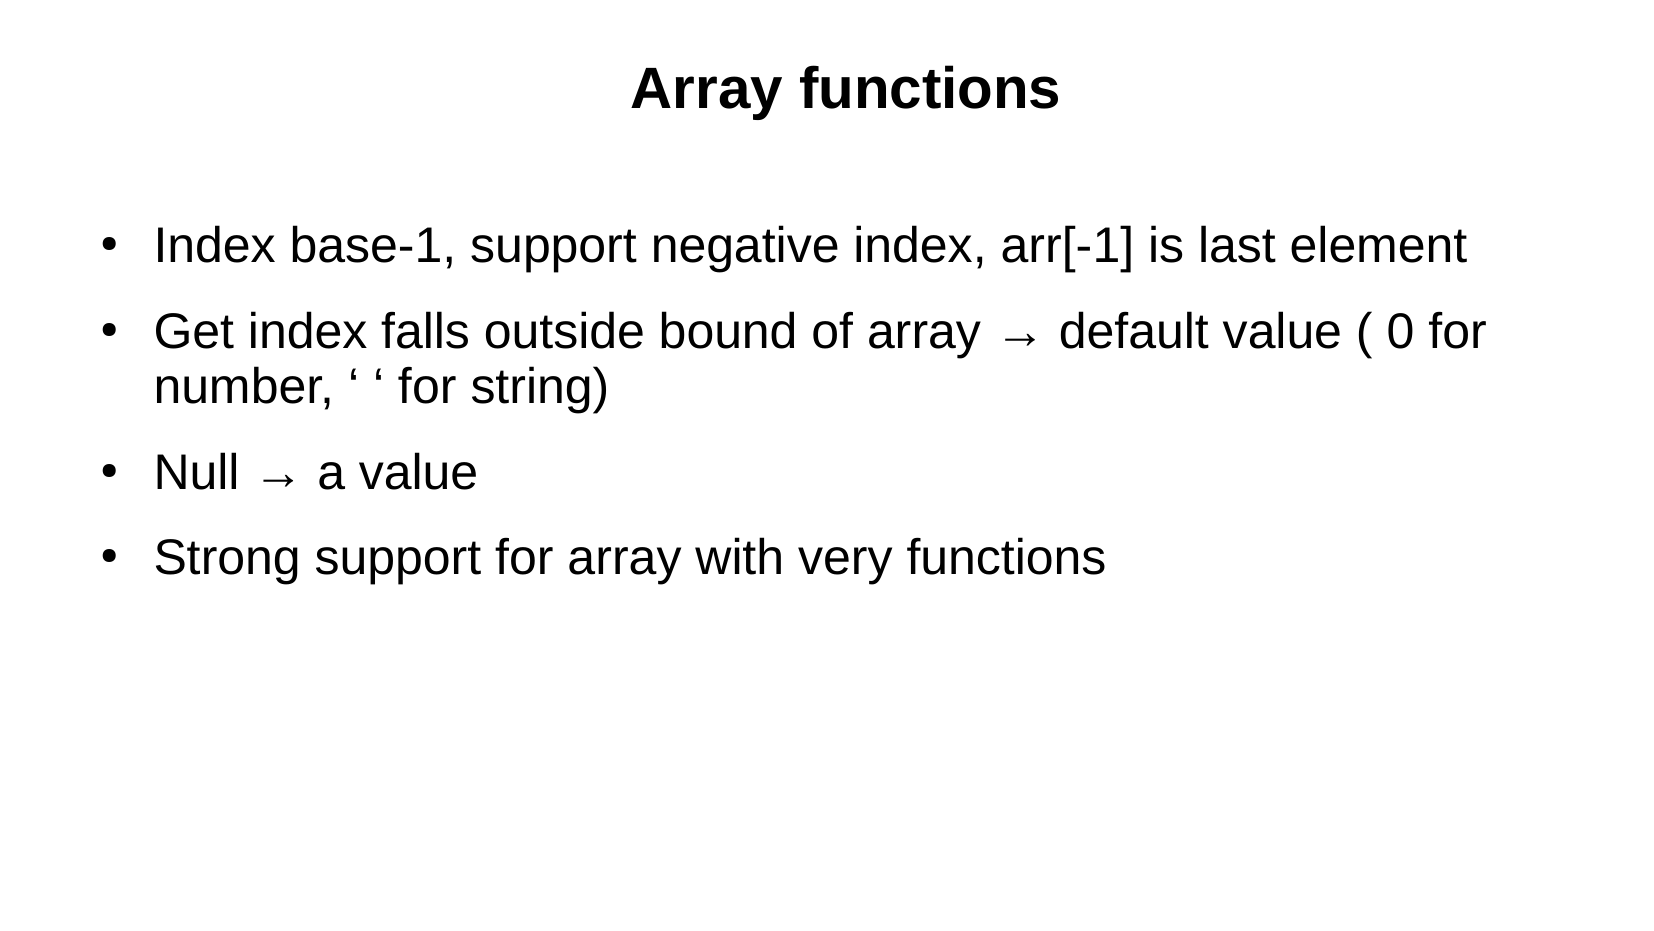

Array functions
# Index base-1, support negative index, arr[-1] is last element
Get index falls outside bound of array → default value ( 0 for number, ‘ ‘ for string)
Null → a value
Strong support for array with very functions